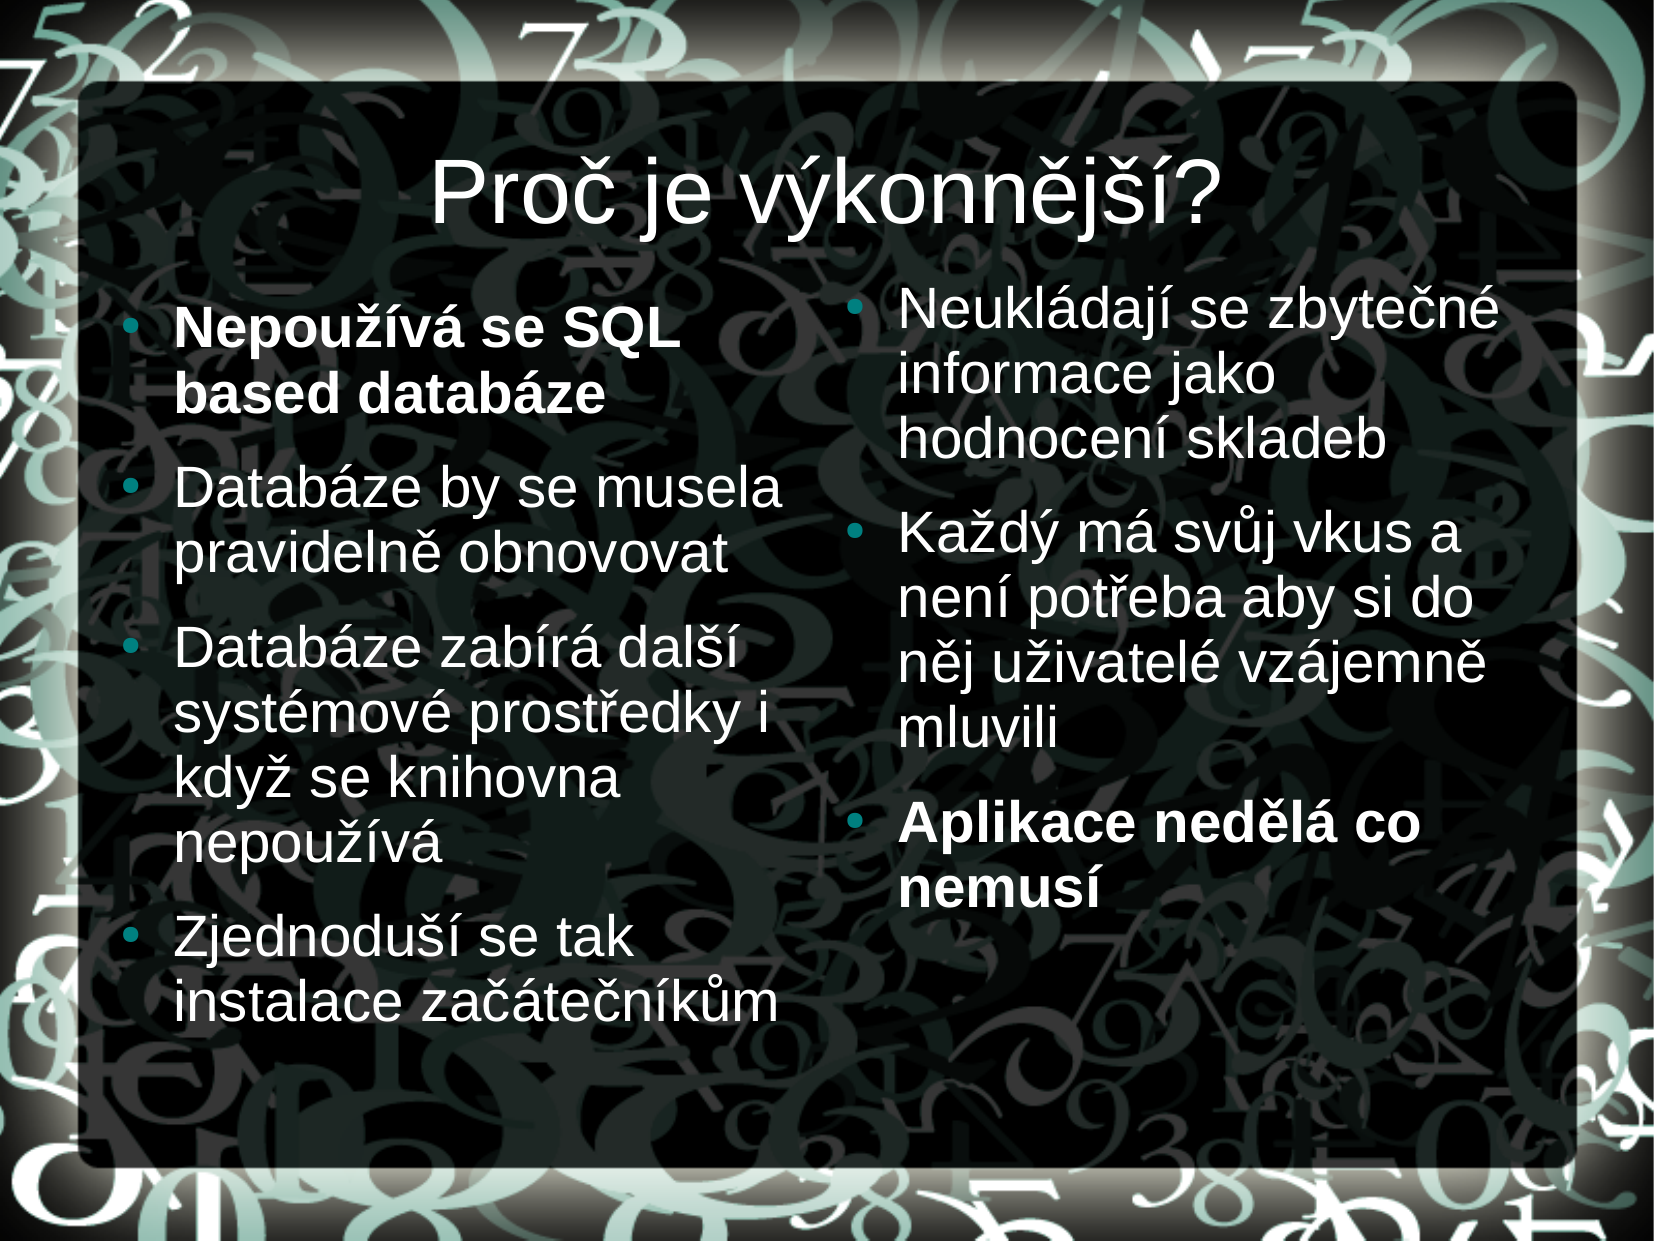

# Proč je výkonnější?
Neukládají se zbytečné informace jako hodnocení skladeb
Každý má svůj vkus a není potřeba aby si do něj uživatelé vzájemně mluvili
Aplikace nedělá co nemusí
Nepoužívá se SQL based databáze
Databáze by se musela pravidelně obnovovat
Databáze zabírá další systémové prostředky i když se knihovna nepoužívá
Zjednoduší se tak instalace začátečníkům